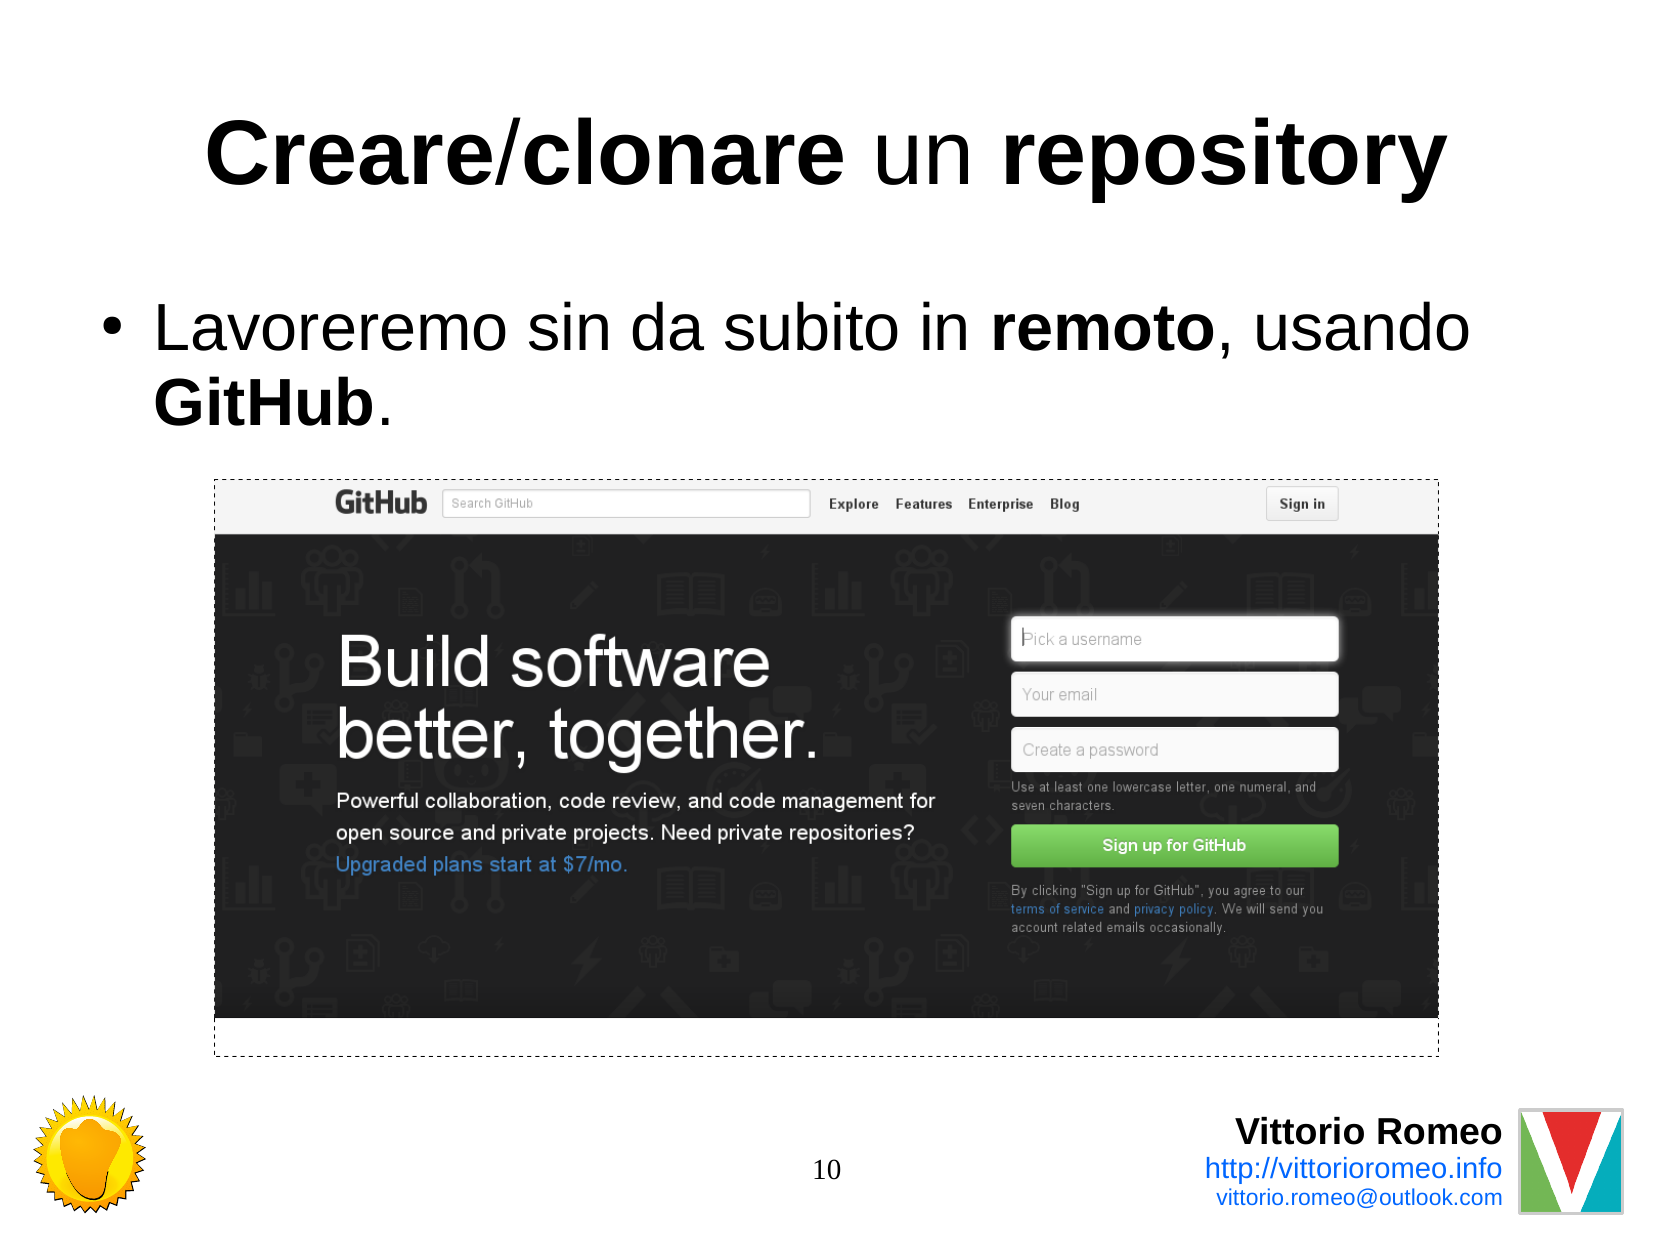

# Creare/clonare un repository
Lavoreremo sin da subito in remoto, usando GitHub.